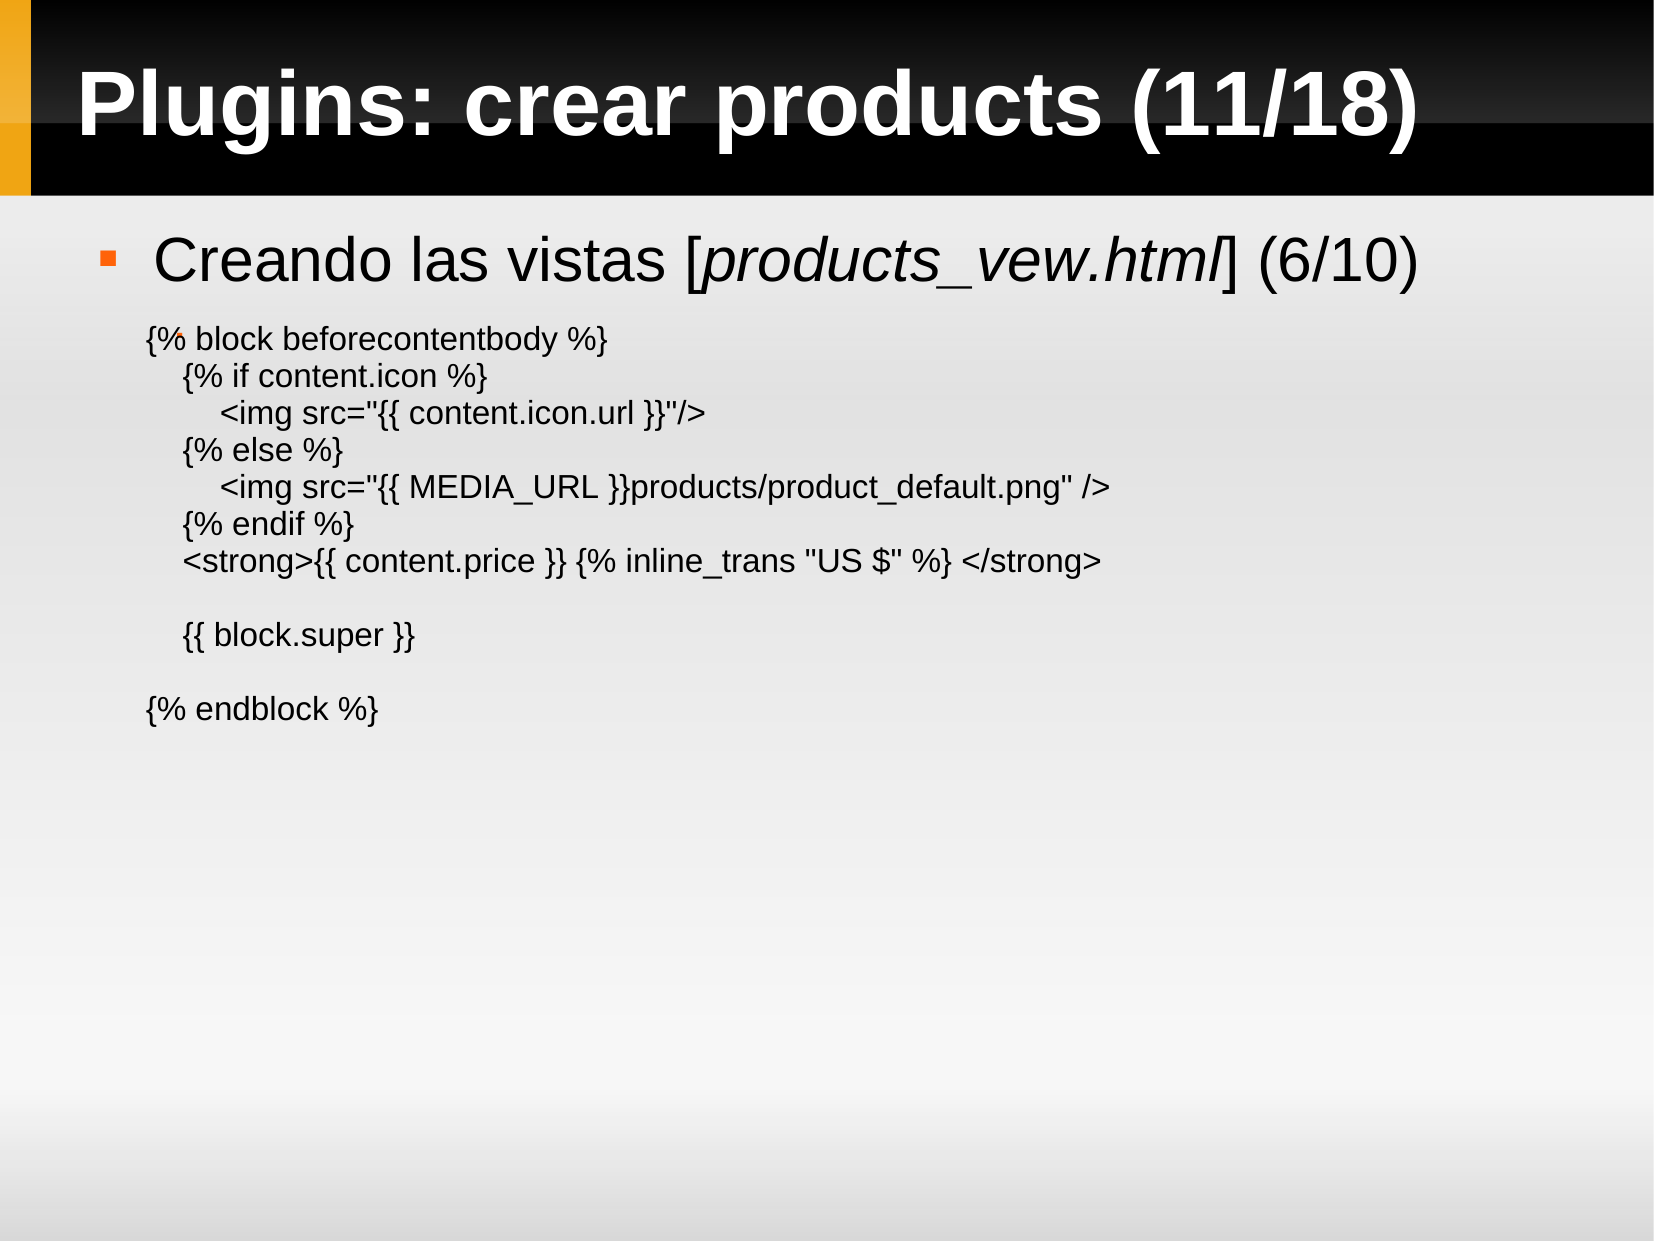

# Plugins: crear products (11/18)
Creando las vistas [products_vew.html] (6/10)
{% block beforecontentbody %}
 {% if content.icon %}
 <img src="{{ content.icon.url }}"/>
 {% else %}
 <img src="{{ MEDIA_URL }}products/product_default.png" />
 {% endif %}
 <strong>{{ content.price }} {% inline_trans "US $" %} </strong>
 {{ block.super }}
{% endblock %}